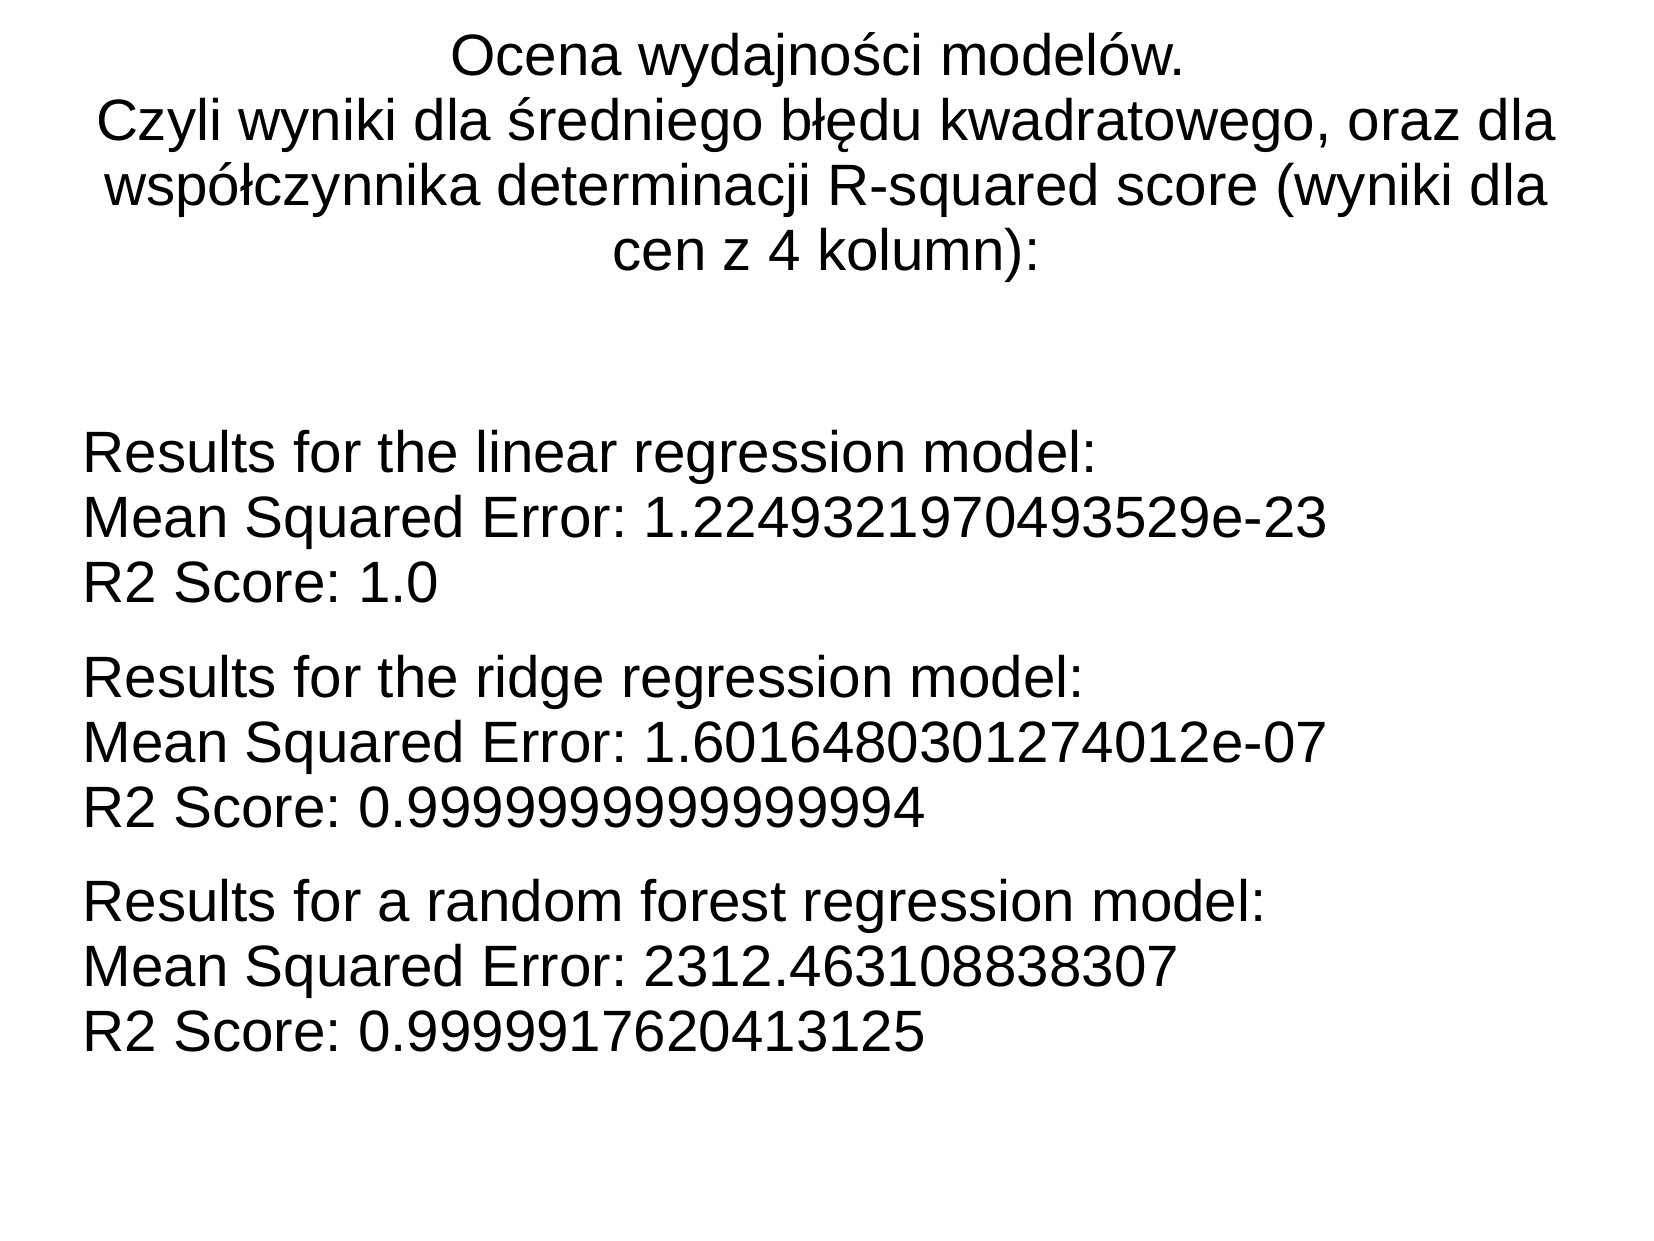

# Ocena wydajności modelów. Czyli wyniki dla średniego błędu kwadratowego, oraz dla współczynnika determinacji R-squared score (wyniki dla cen z 4 kolumn):
Results for the linear regression model:
Mean Squared Error: 1.2249321970493529e-23
R2 Score: 1.0
Results for the ridge regression model:
Mean Squared Error: 1.6016480301274012e-07
R2 Score: 0.9999999999999994
Results for a random forest regression model:
Mean Squared Error: 2312.463108838307
R2 Score: 0.9999917620413125